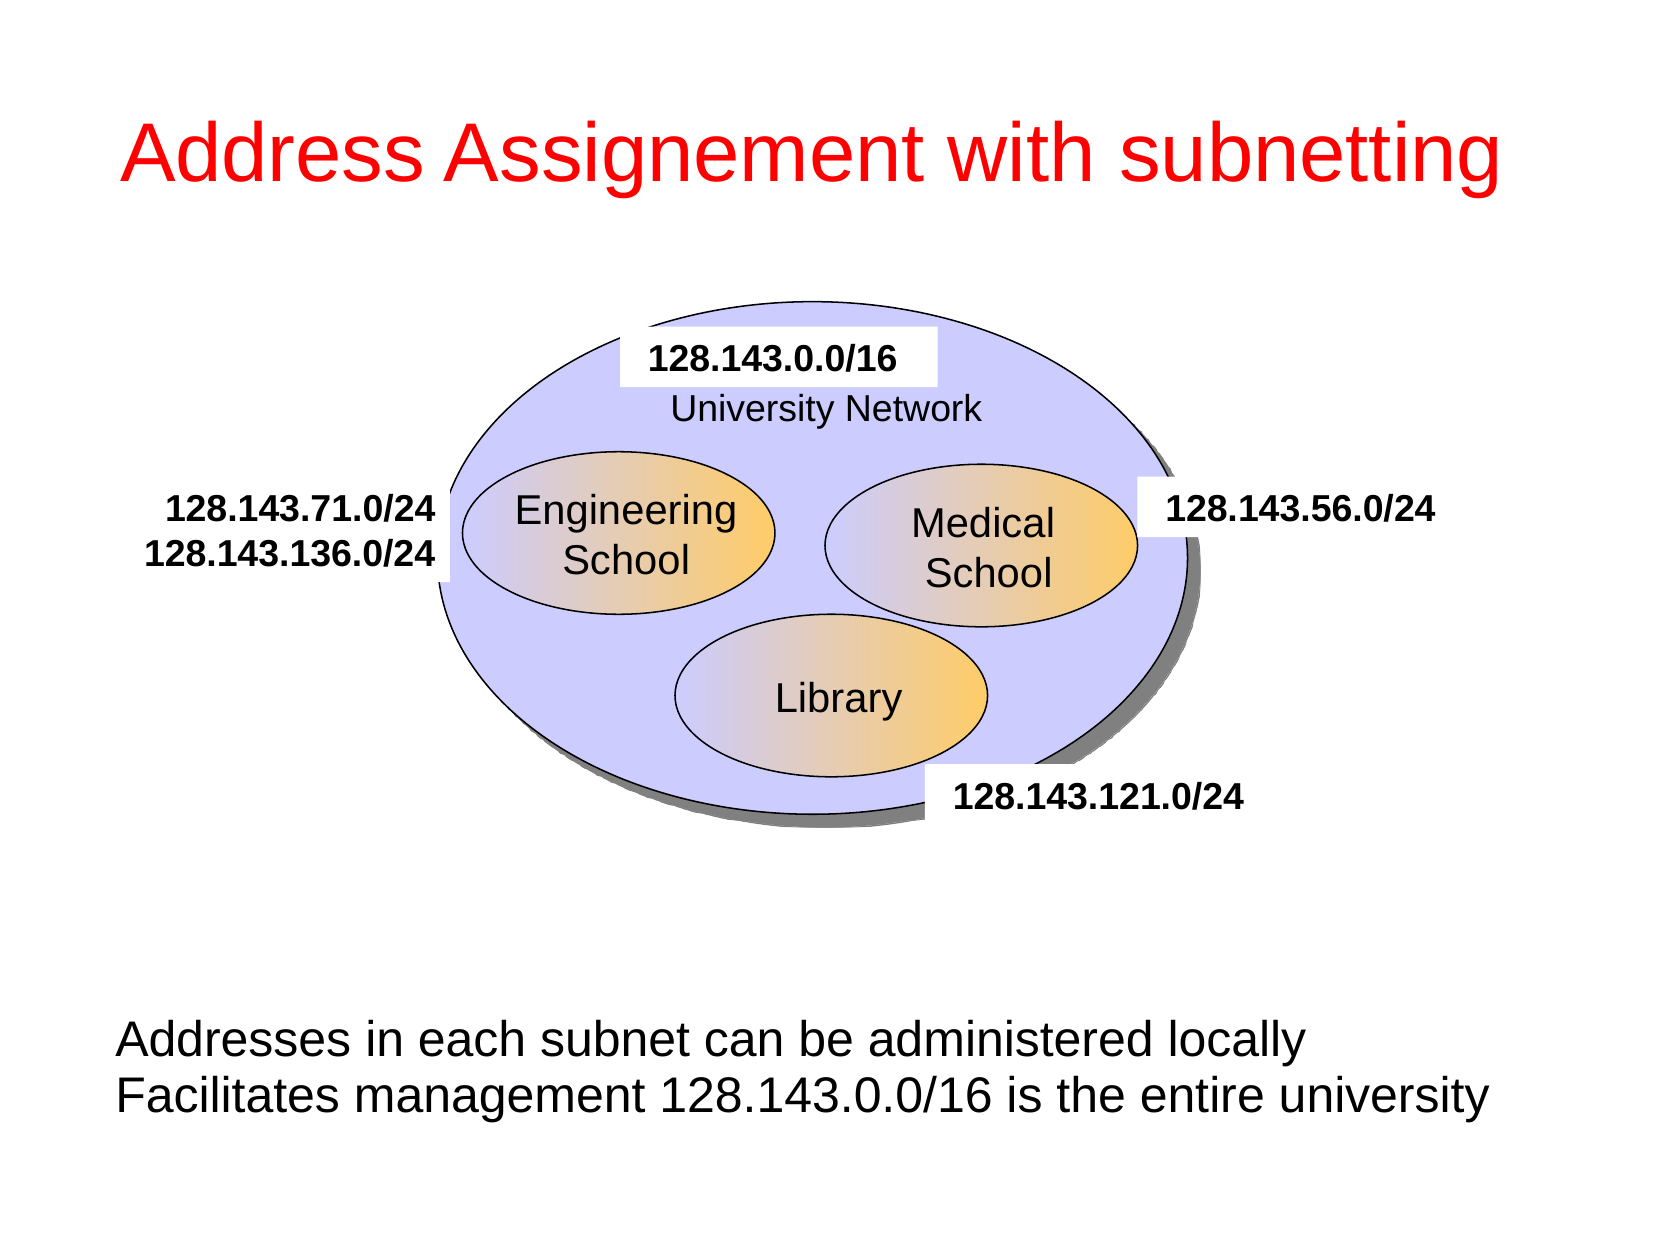

# Address Assignement with subnetting
University Network
128.143.0.0/16
Engineering
School
Medical
School
128.143.71.0/24
128.143.136.0/24
128.143.56.0/24
Library
128.143.121.0/24
Addresses in each subnet can be administered locally
Facilitates management 128.143.0.0/16 is the entire university